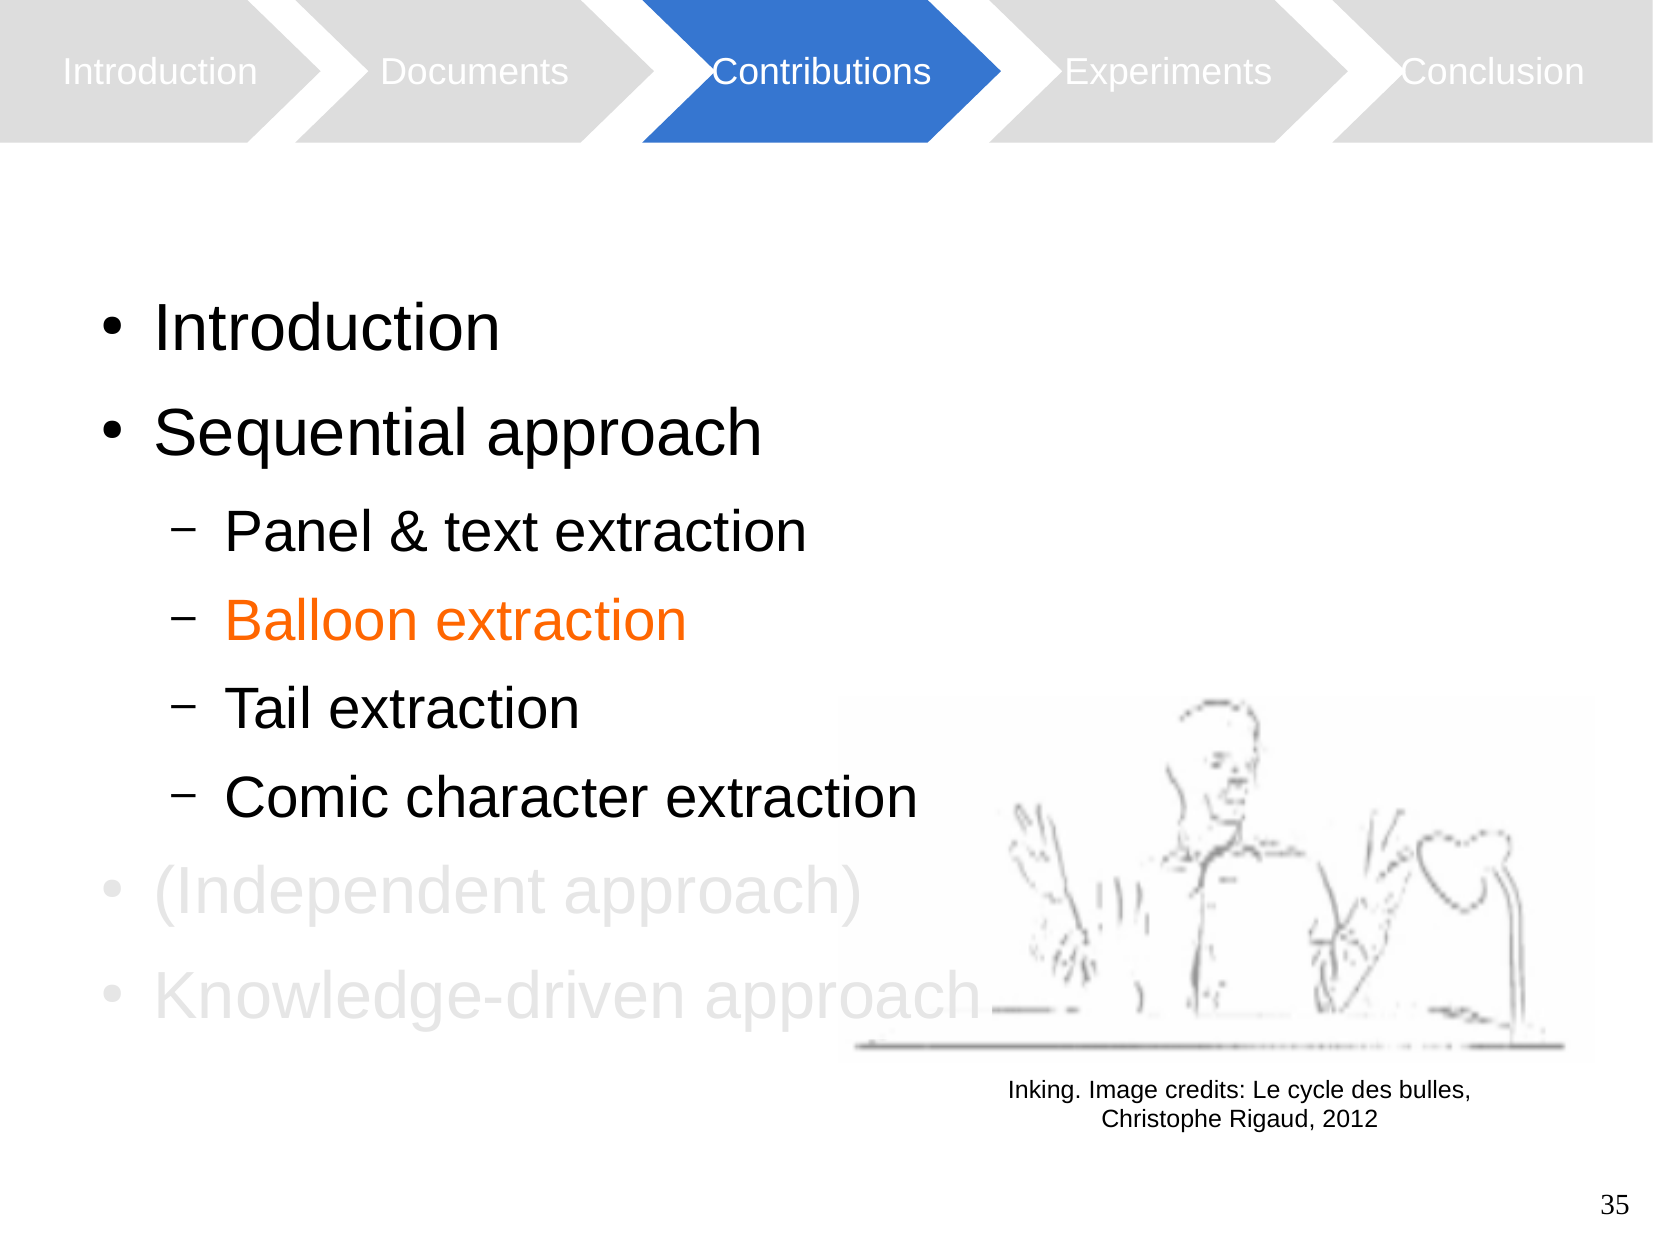

# Outlines
Introduction
Documents
Contributions
Conclusion
Experiments
Introduction
Sequential approach
Panel & text extraction
Balloon extraction
Tail extraction
Comic character extraction
(Independent approach)
Knowledge-driven approach
Inking. Image credits: Le cycle des bulles, Christophe Rigaud, 2012
35